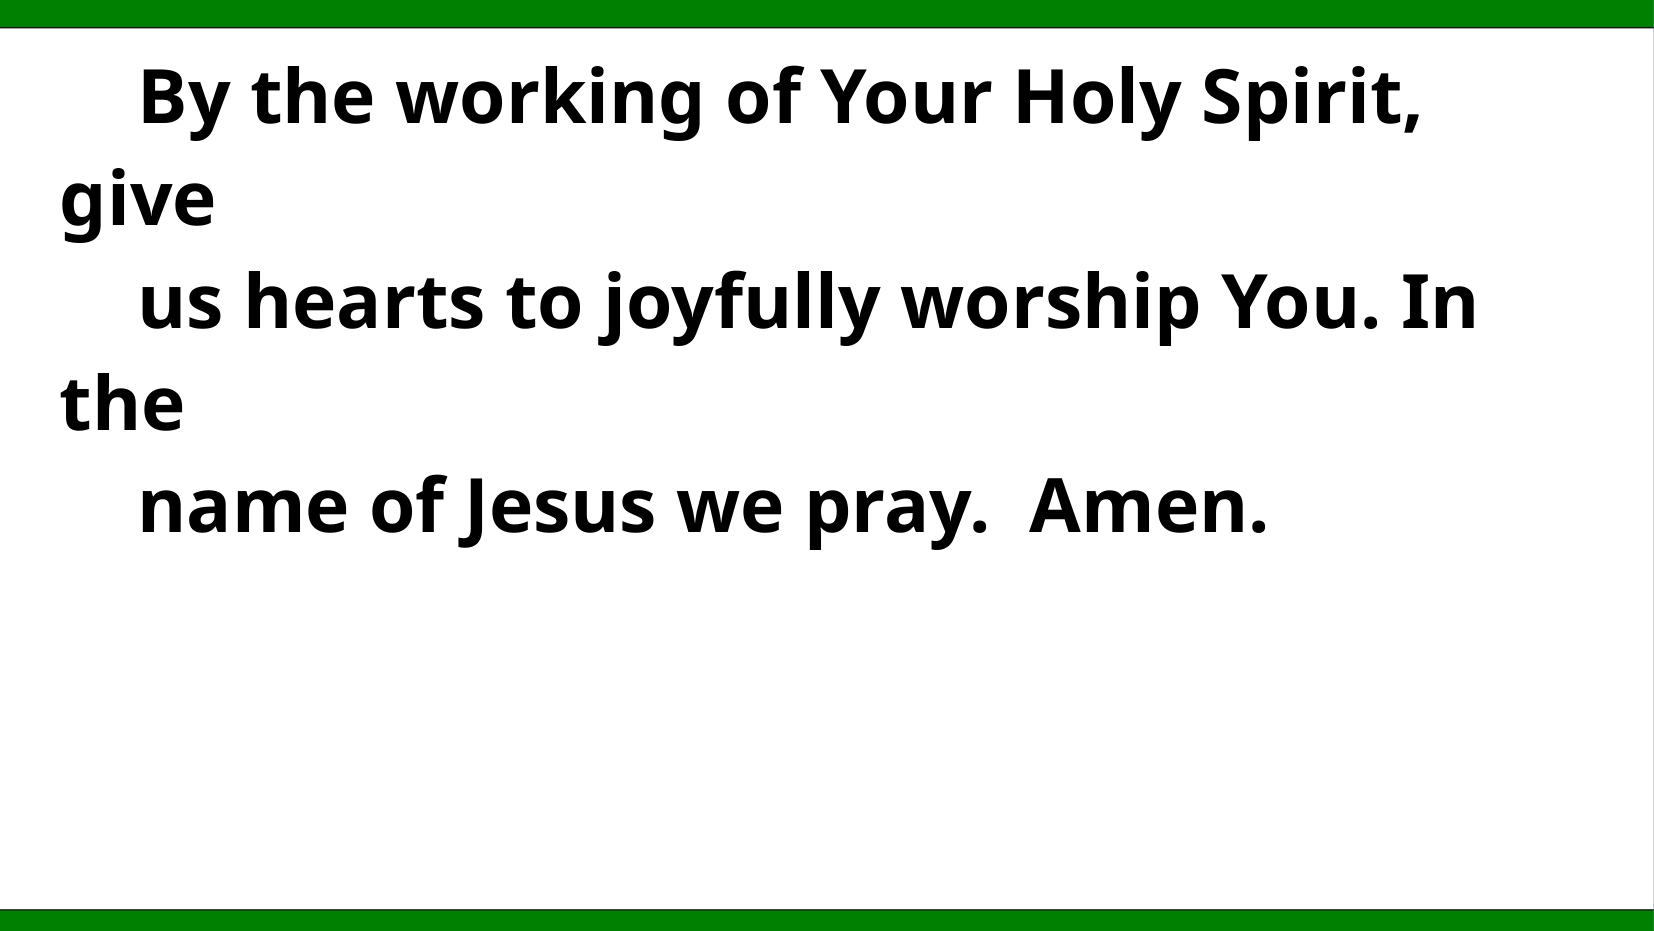

By the working of Your Holy Spirit, give
 us hearts to joyfully worship You. In the
 name of Jesus we pray. Amen.